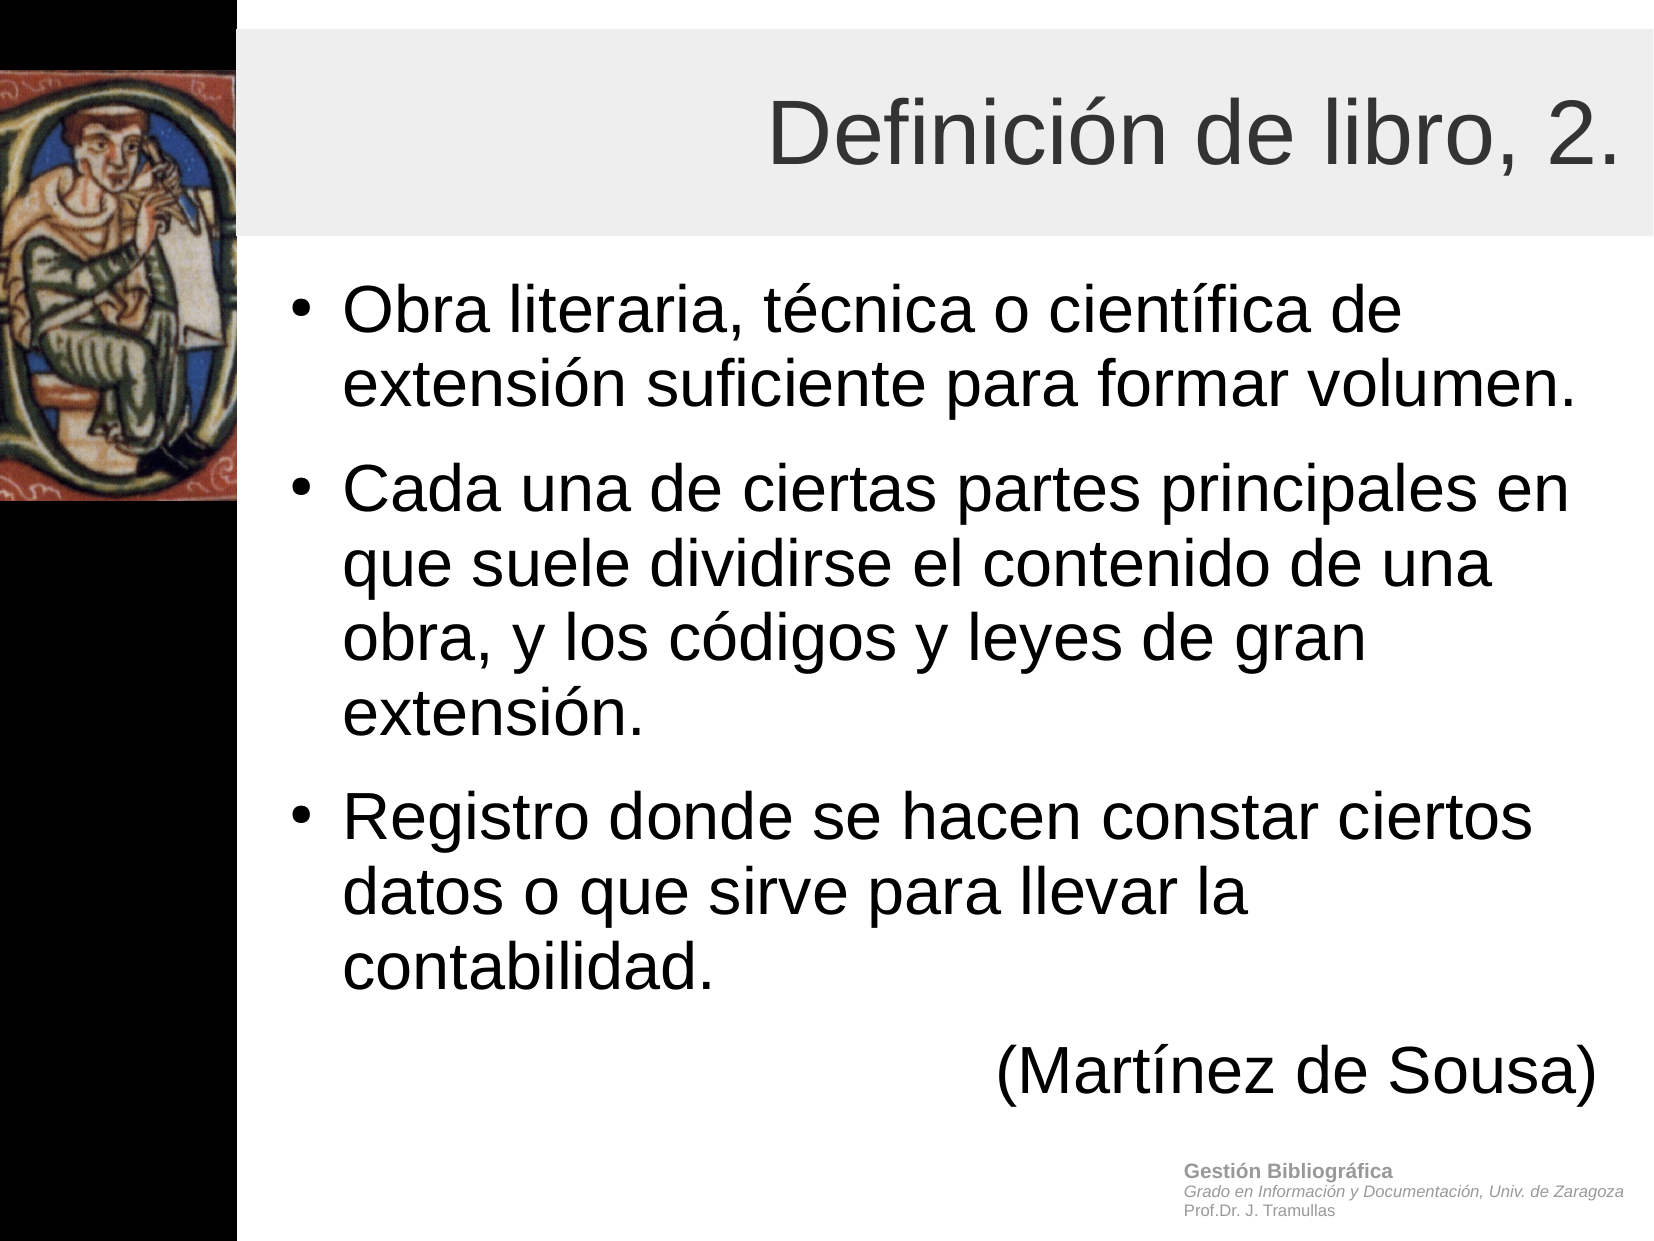

# Definición de libro, 2.
Obra literaria, técnica o científica de extensión suficiente para formar volumen.
Cada una de ciertas partes principales en que suele dividirse el contenido de una obra, y los códigos y leyes de gran extensión.
Registro donde se hacen constar ciertos datos o que sirve para llevar la contabilidad.
(Martínez de Sousa)